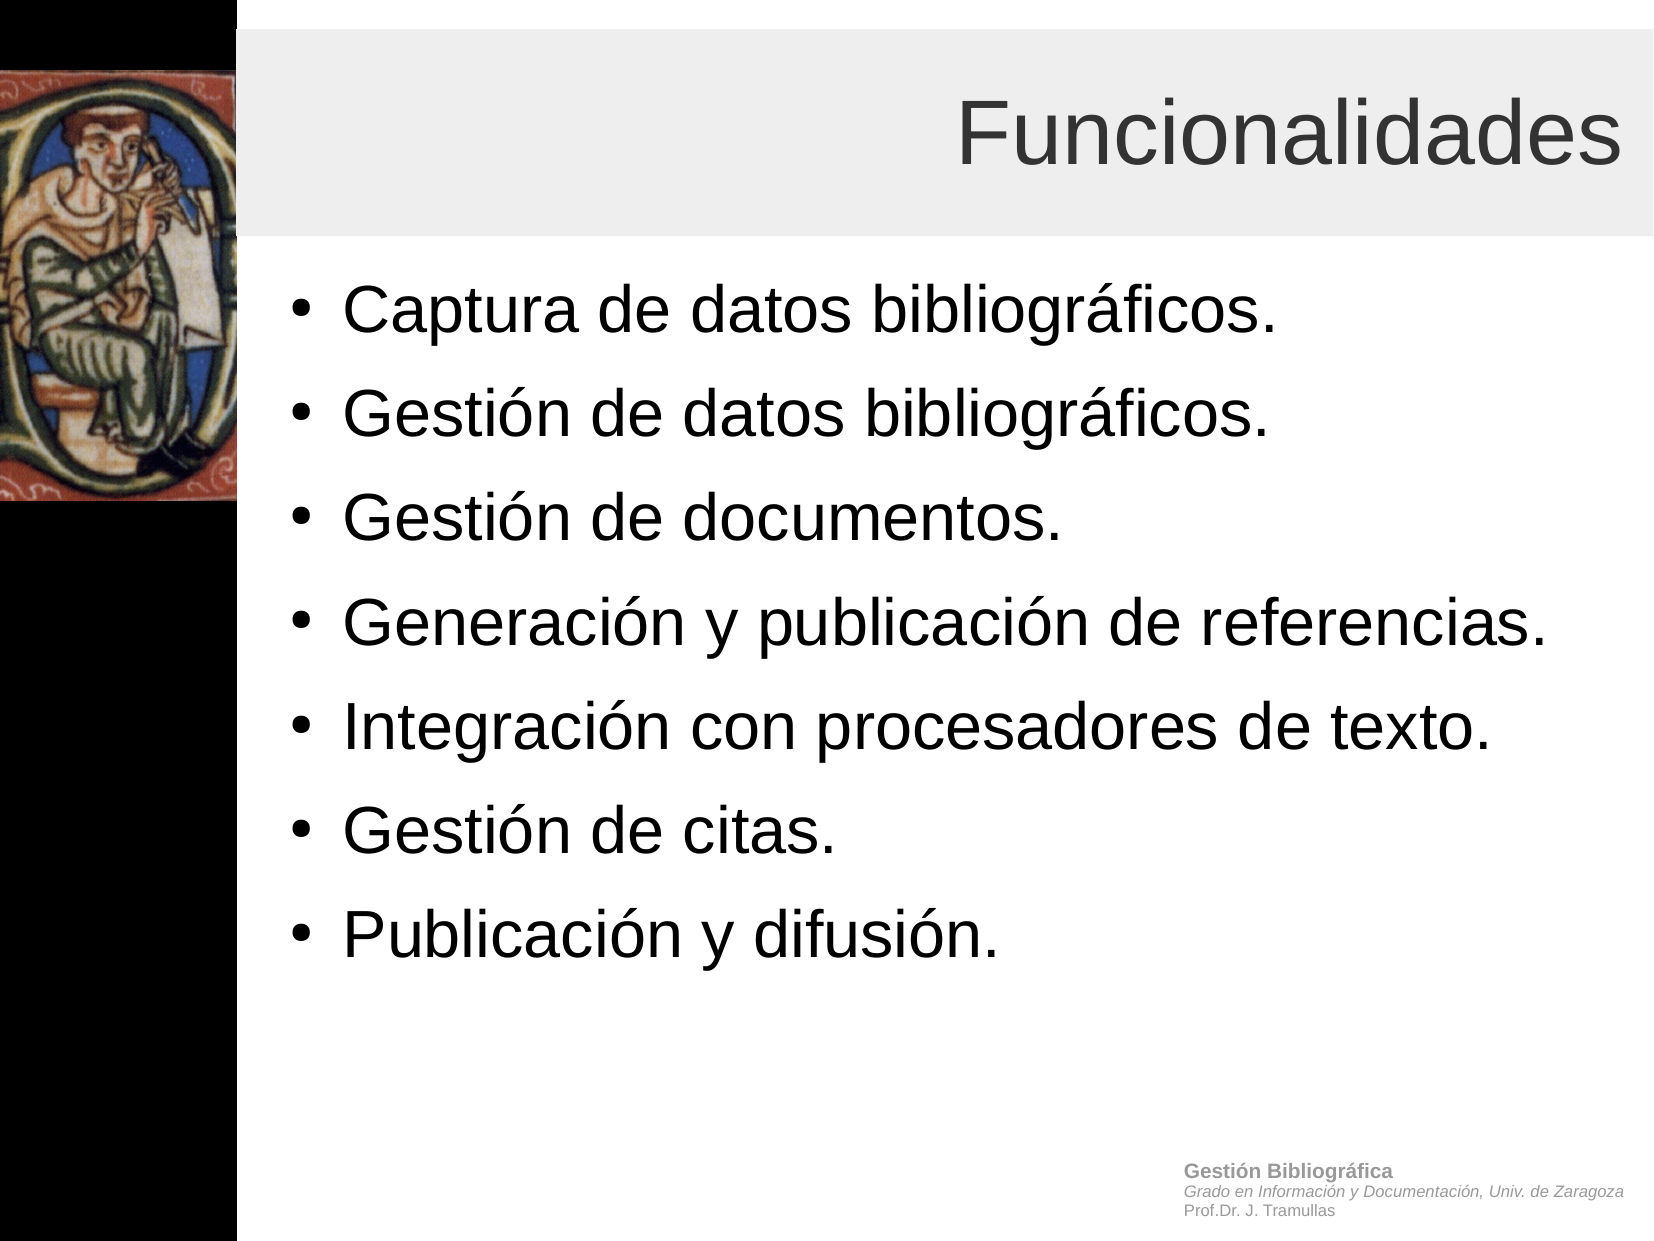

# Funcionalidades
Captura de datos bibliográficos.
Gestión de datos bibliográficos.
Gestión de documentos.
Generación y publicación de referencias.
Integración con procesadores de texto.
Gestión de citas.
Publicación y difusión.